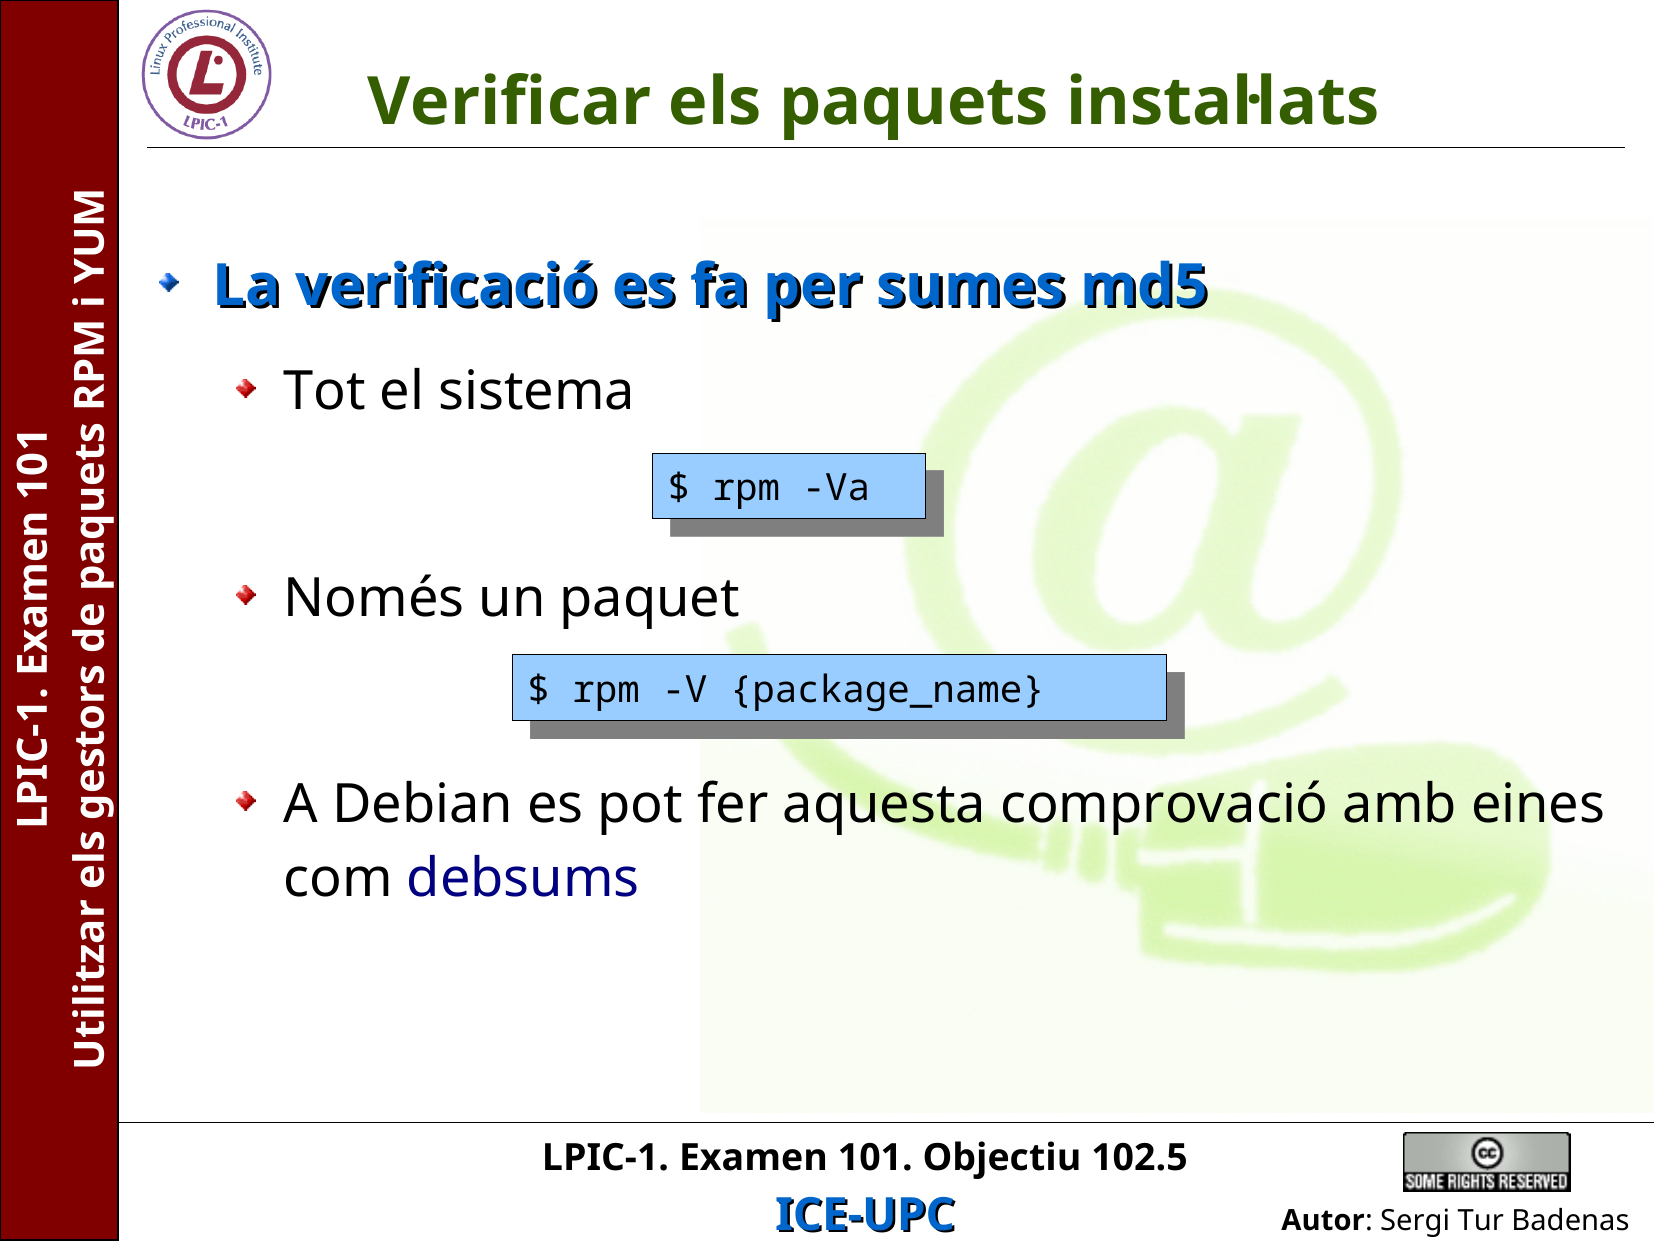

# Verificar els paquets instal·lats
La verificació es fa per sumes md5
Tot el sistema
Només un paquet
A Debian es pot fer aquesta comprovació amb eines com debsums
$ rpm -Va
$ rpm -V {package_name}
$ rpm -V {package_name}